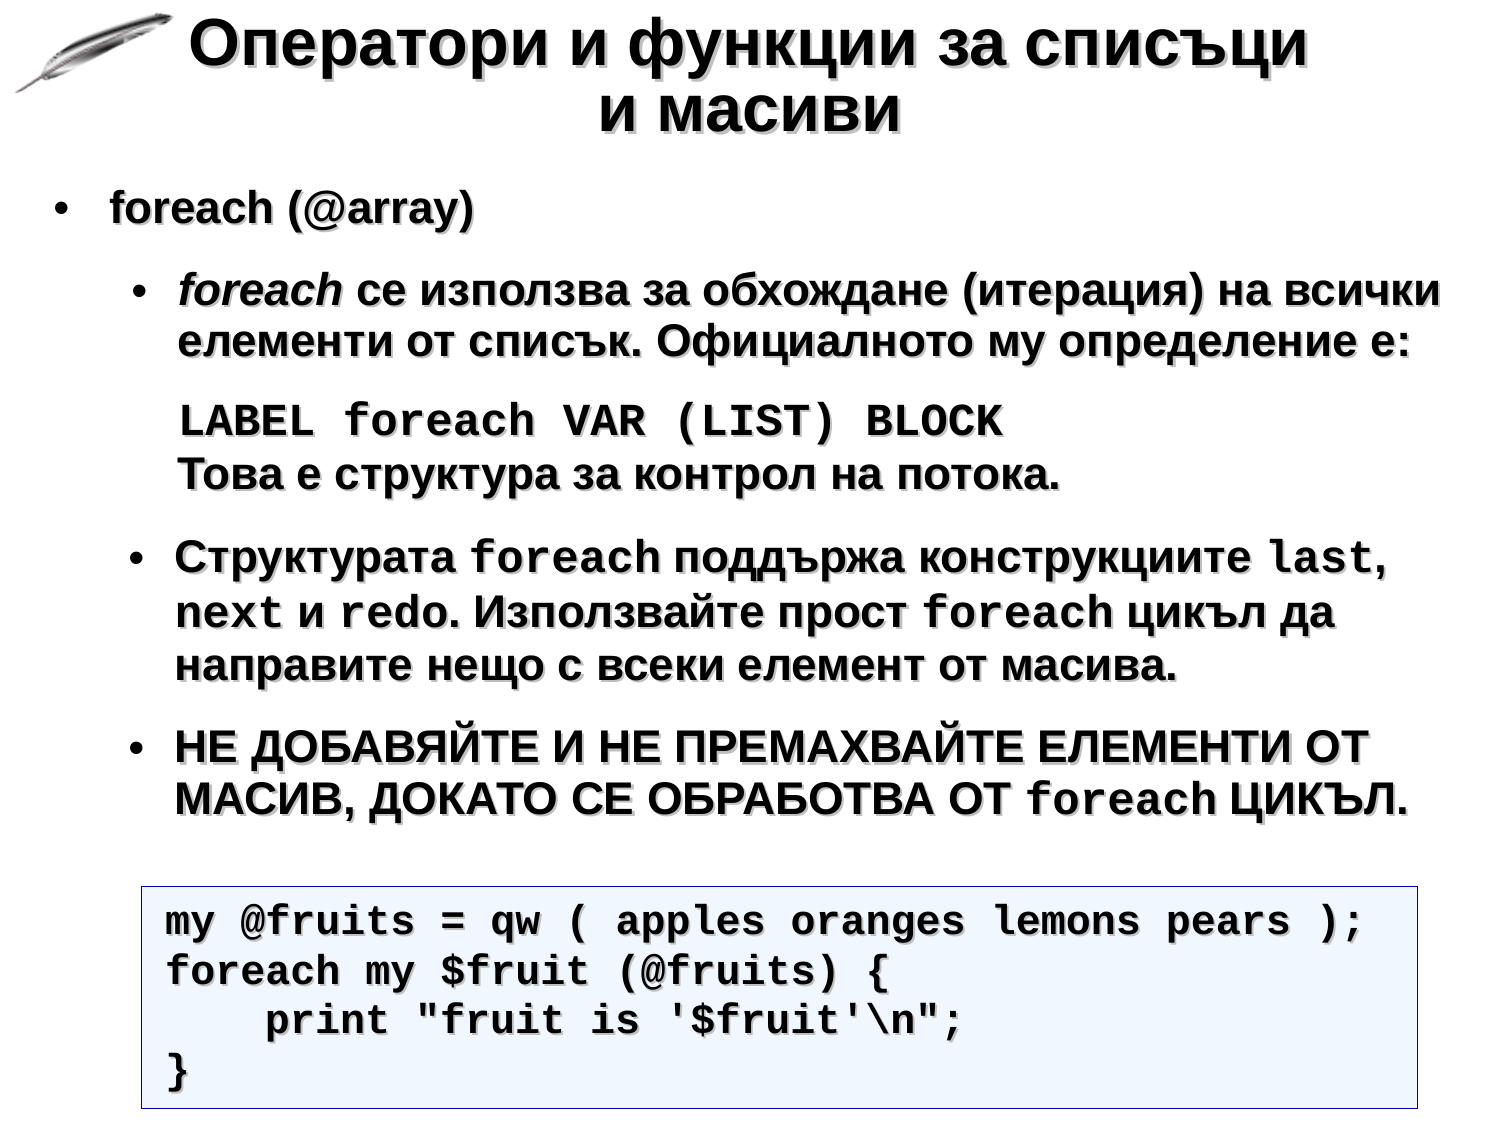

# Оператори и функции за списъци и масиви
foreach (@array)
foreach се използва за обхождане (итерация) на всички елементи от списък. Официалното му определение е:
LABEL foreach VAR (LIST) BLOCK
Това е структура за контрол на потока.
Структурата foreach поддържа конструкциите last, next и redo. Използвайте прост foreach цикъл да направите нещо с всеки елемент от масива.
НЕ ДОБАВЯЙТЕ И НЕ ПРЕМАХВАЙТЕ ЕЛЕМЕНТИ ОТ МАСИВ, ДОКАТО СЕ ОБРАБОТВА ОТ foreach ЦИКЪЛ.
my @fruits = qw ( apples oranges lemons pears );
foreach my $fruit (@fruits) {
 print "fruit is '$fruit'\n";
}